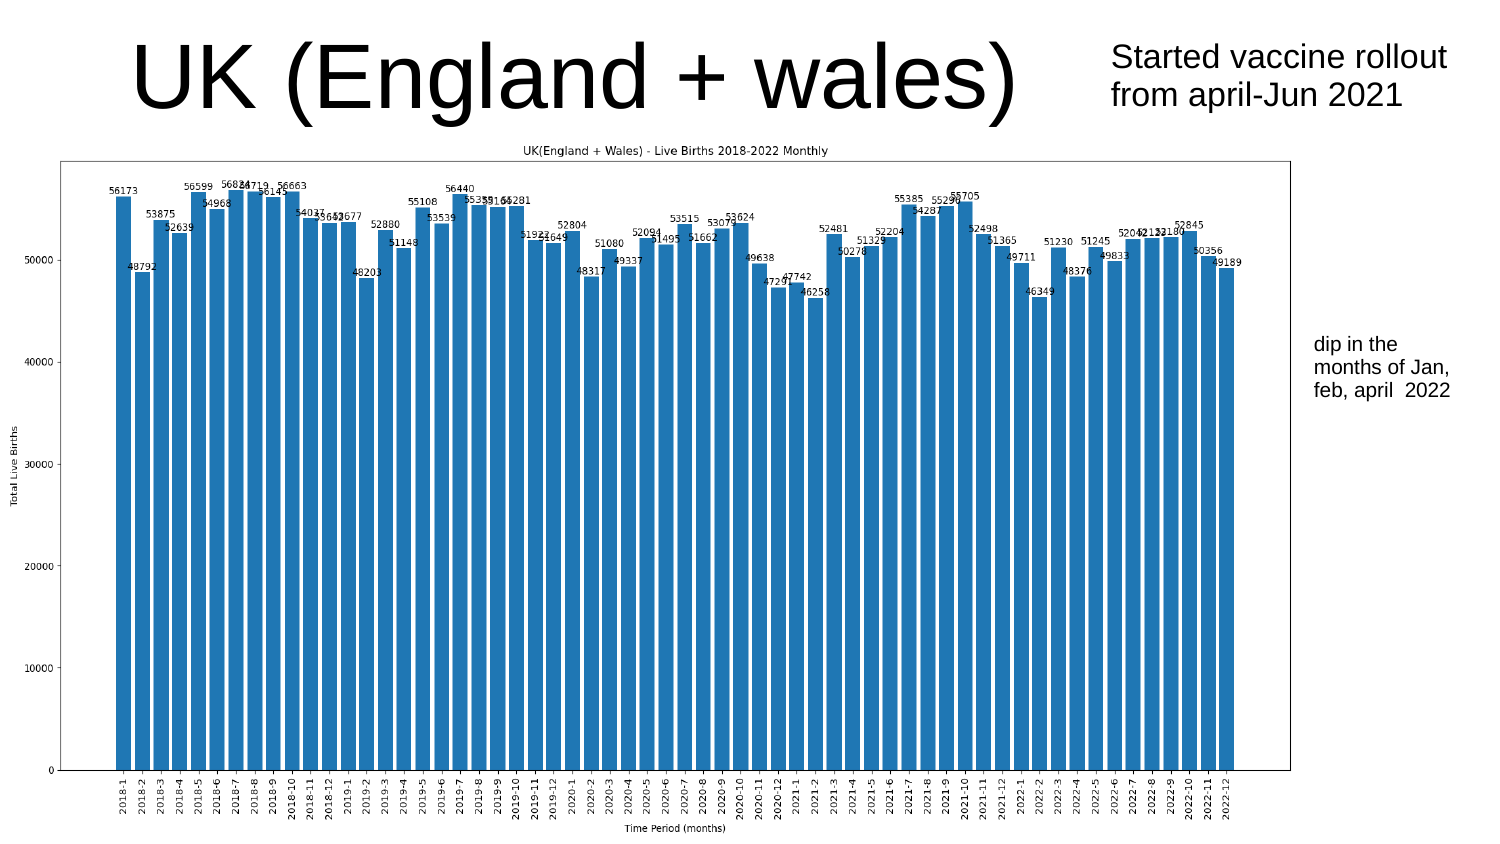

# UK (England + wales)
Started vaccine rollout from april-Jun 2021
dip in the months of Jan, feb, april 2022